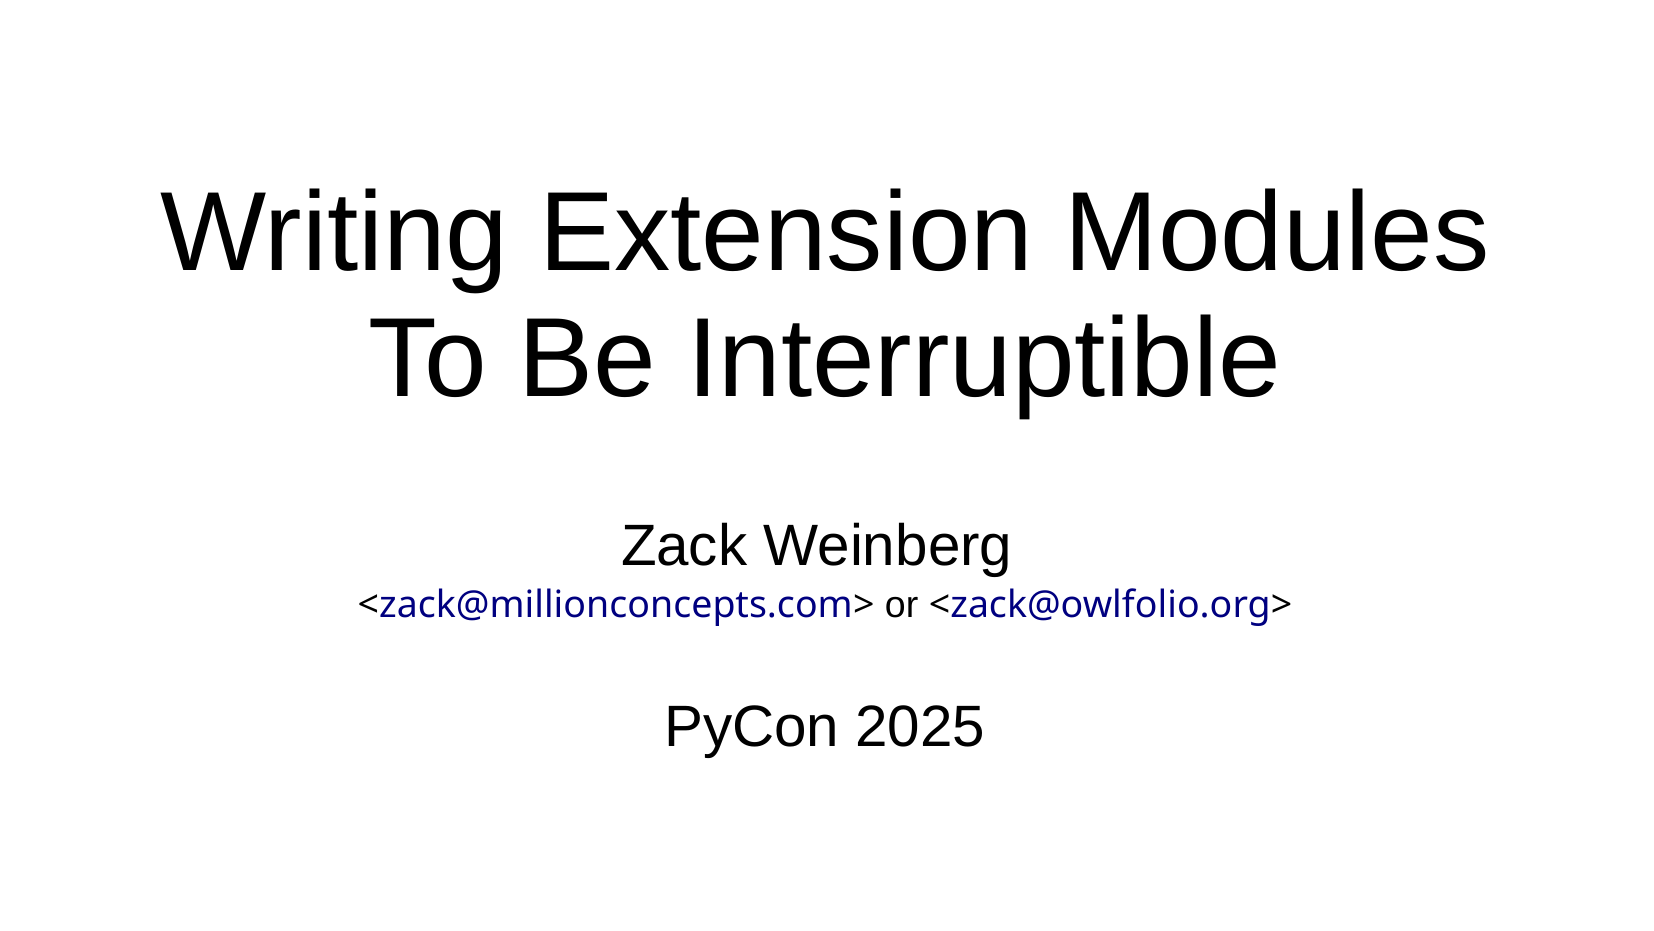

Writing Extension Modules
To Be Interruptible
Zack Weinberg
<zack@millionconcepts.com> or <zack@owlfolio.org>
PyCon 2025